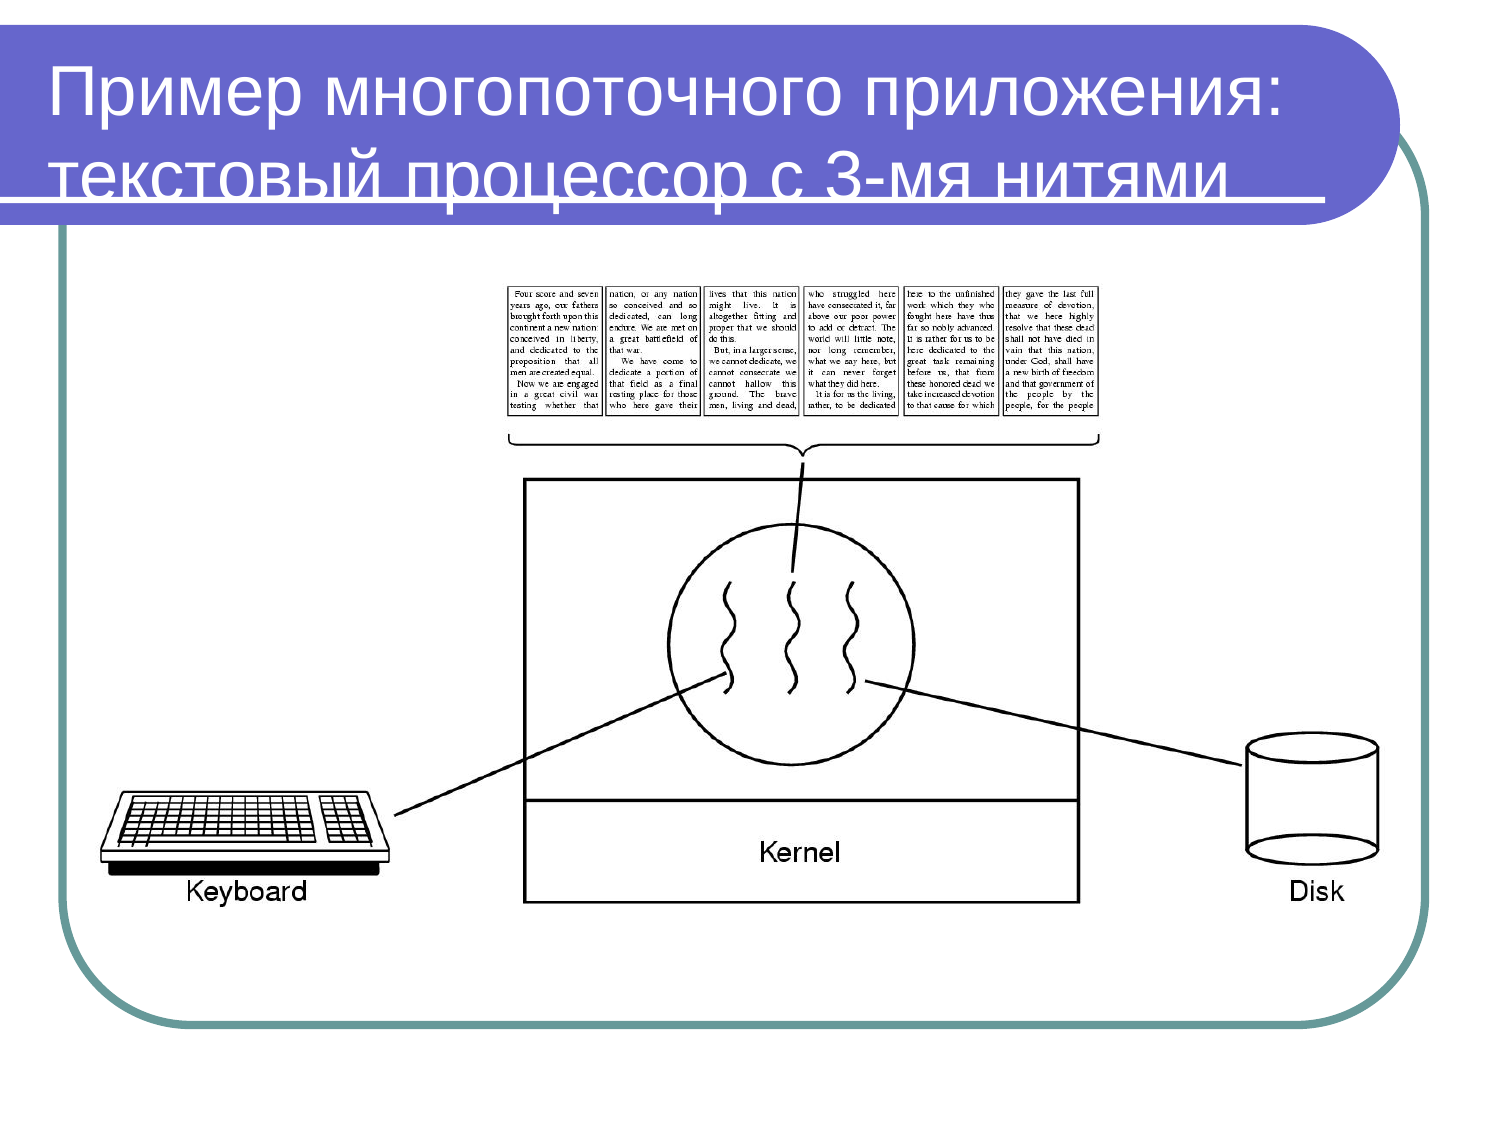

# Пример многопоточного приложения: текстовый процессор с 3-мя нитями